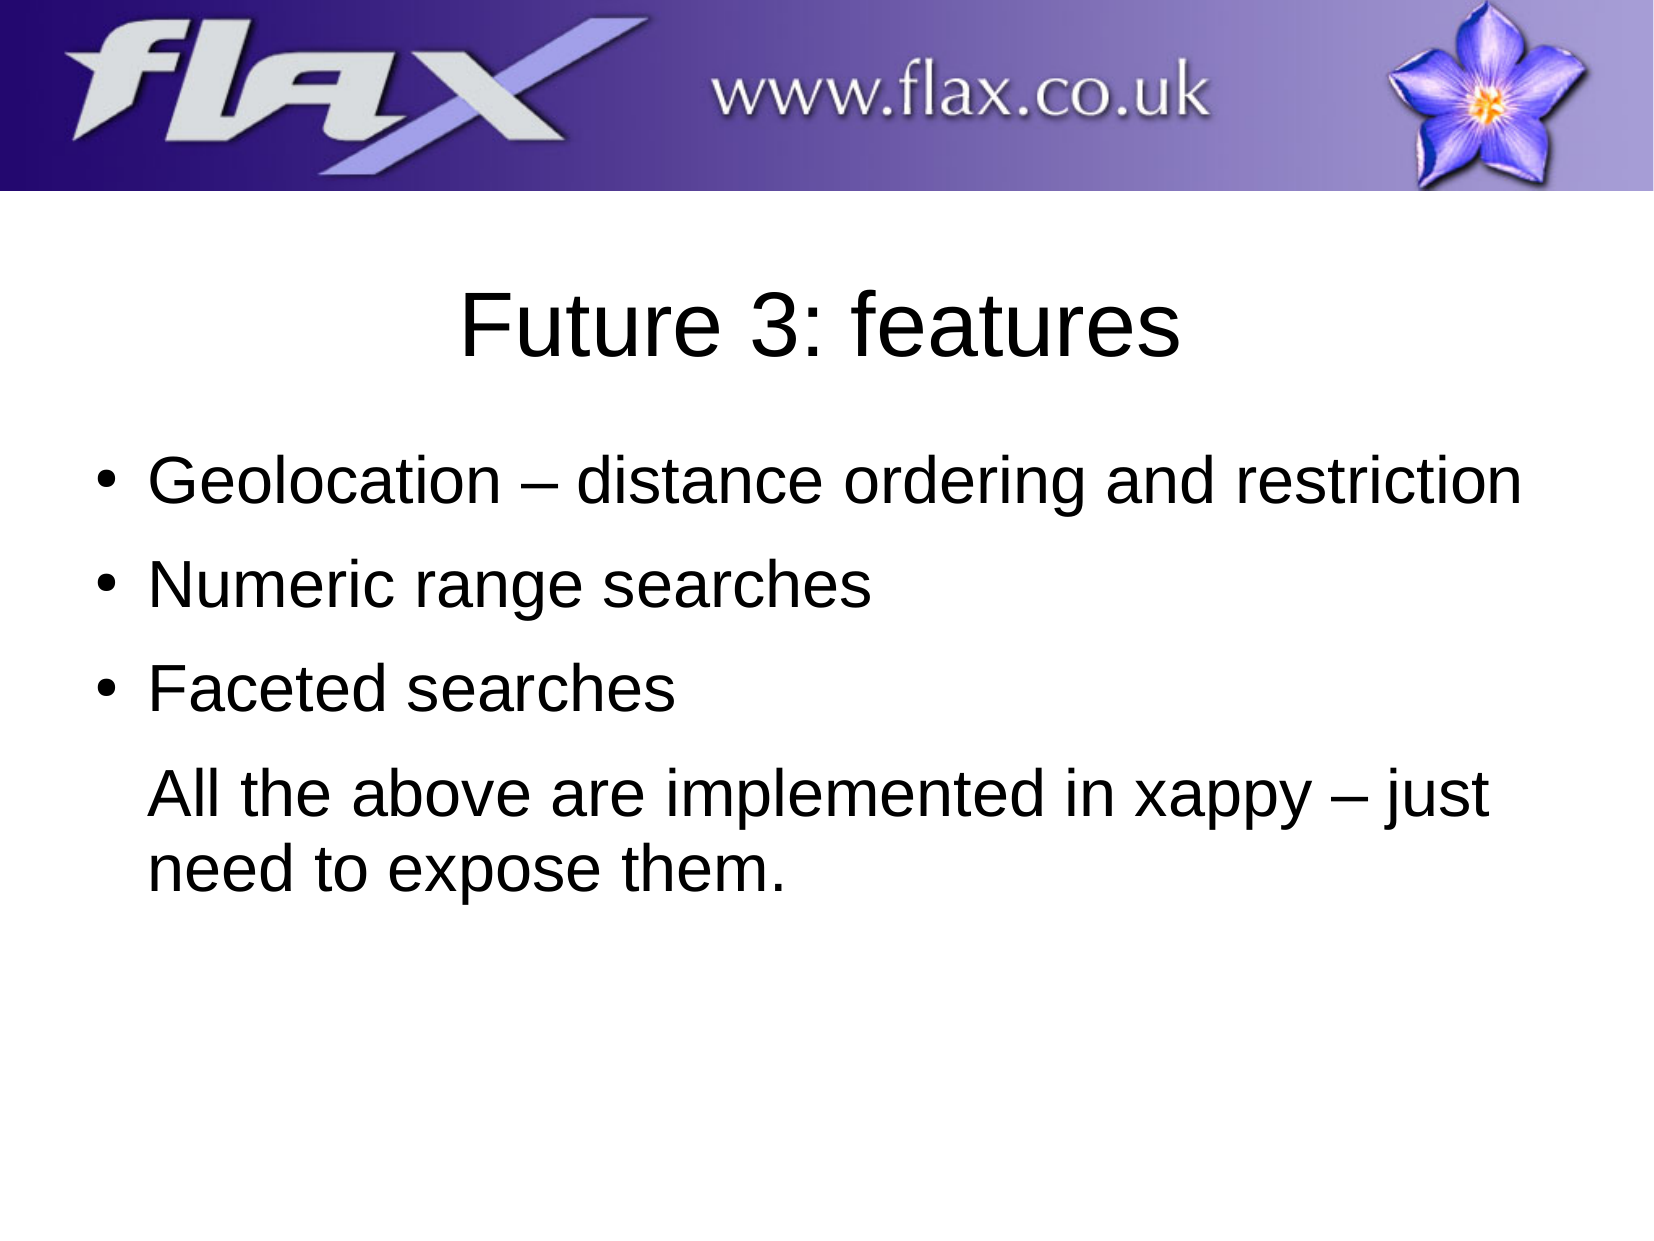

# Future 3: features
Geolocation – distance ordering and restriction
Numeric range searches
Faceted searches
All the above are implemented in xappy – just need to expose them.